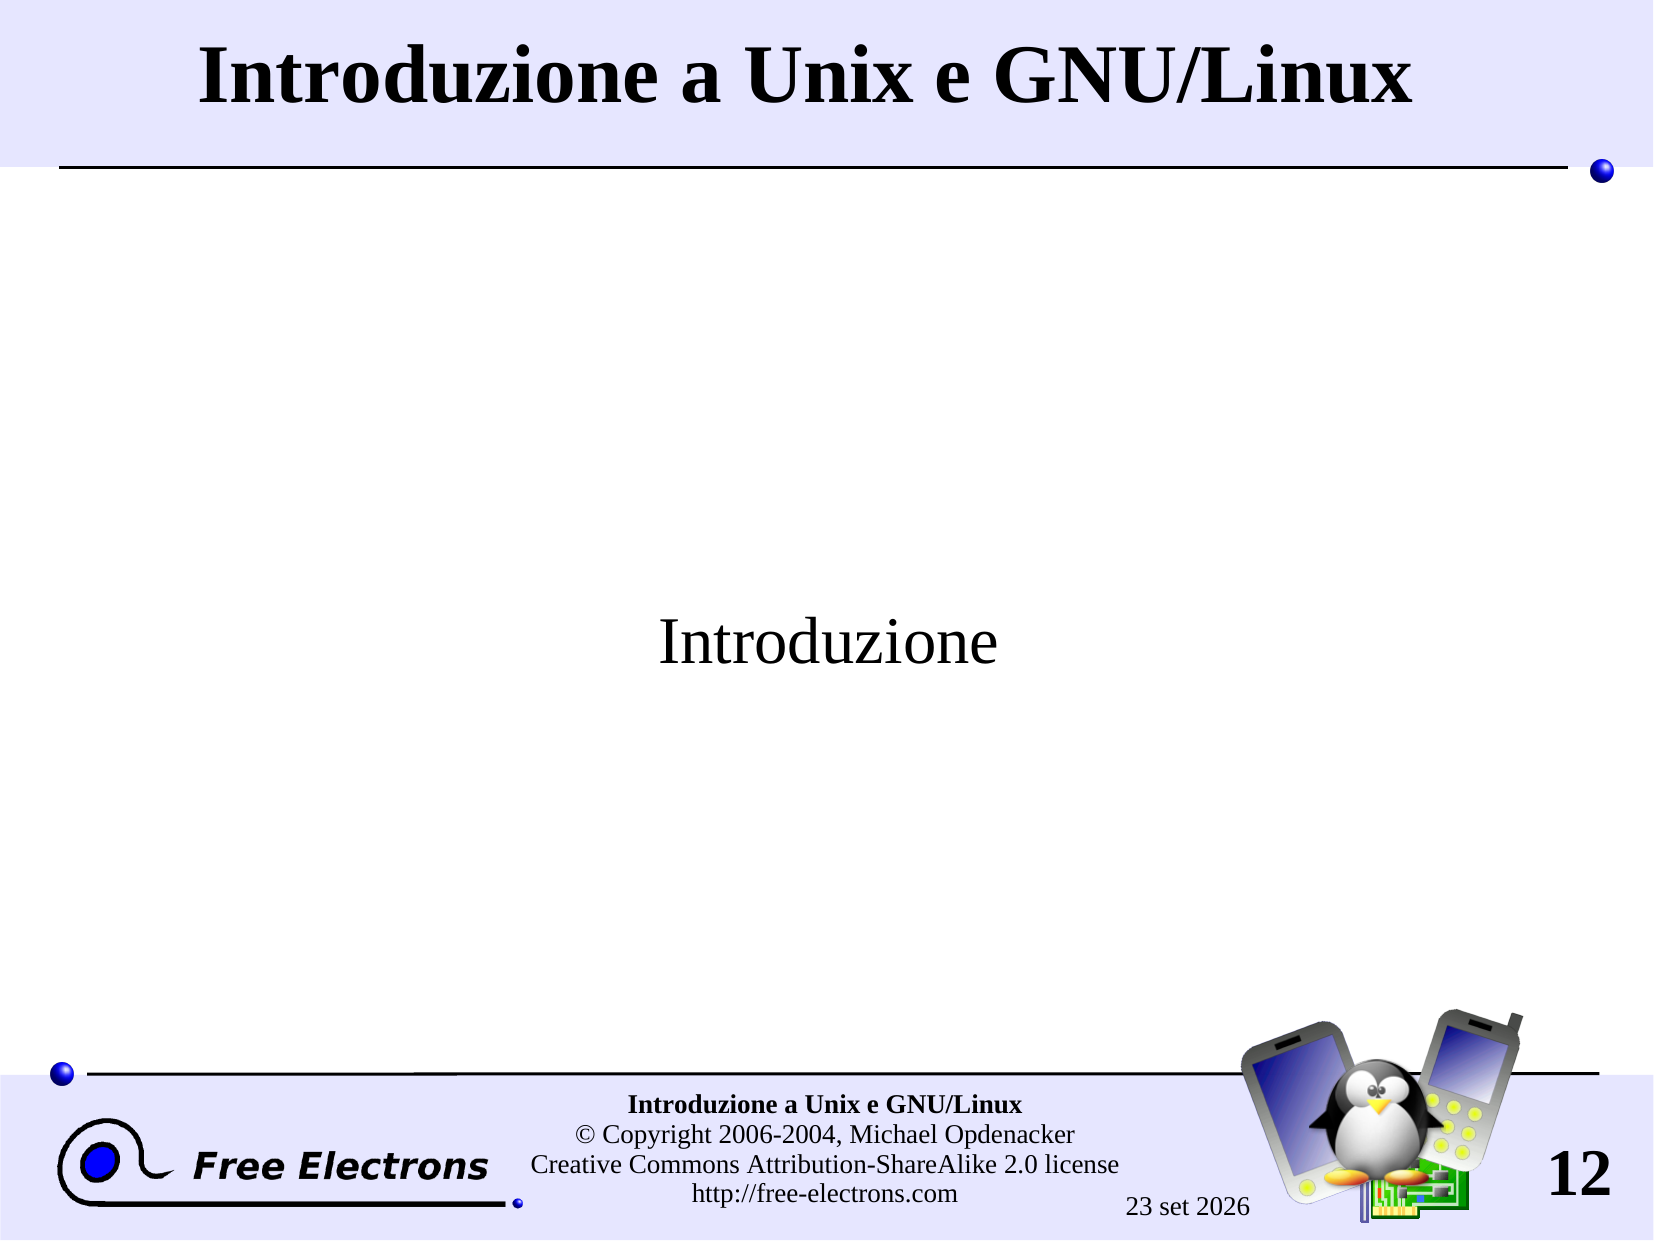

# Introduzione a Unix e GNU/Linux
Introduzione